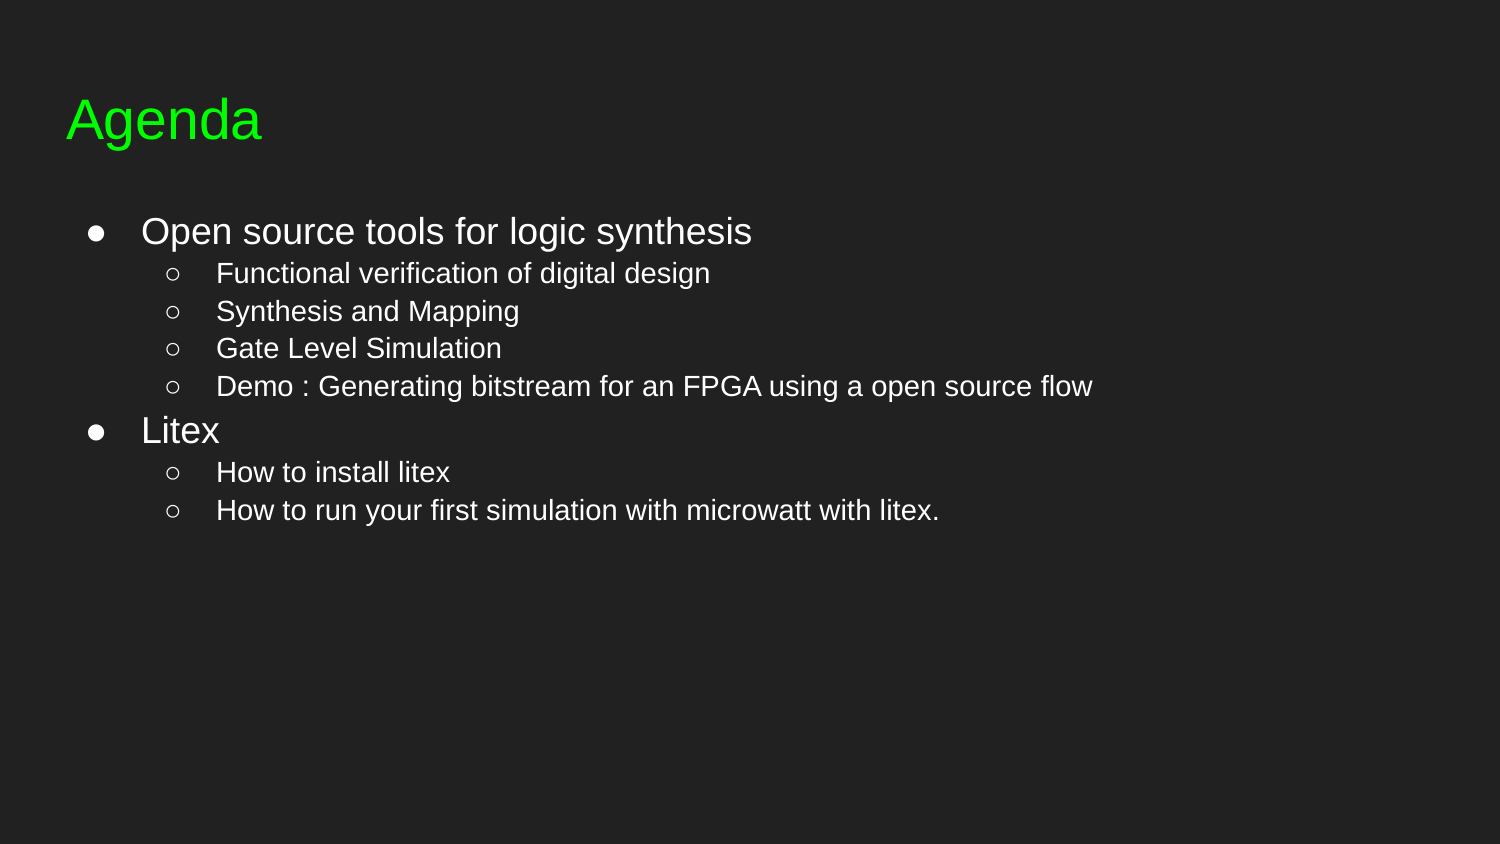

# Agenda
Open source tools for logic synthesis
Functional verification of digital design
Synthesis and Mapping
Gate Level Simulation
Demo : Generating bitstream for an FPGA using a open source flow
Litex
How to install litex
How to run your first simulation with microwatt with litex.